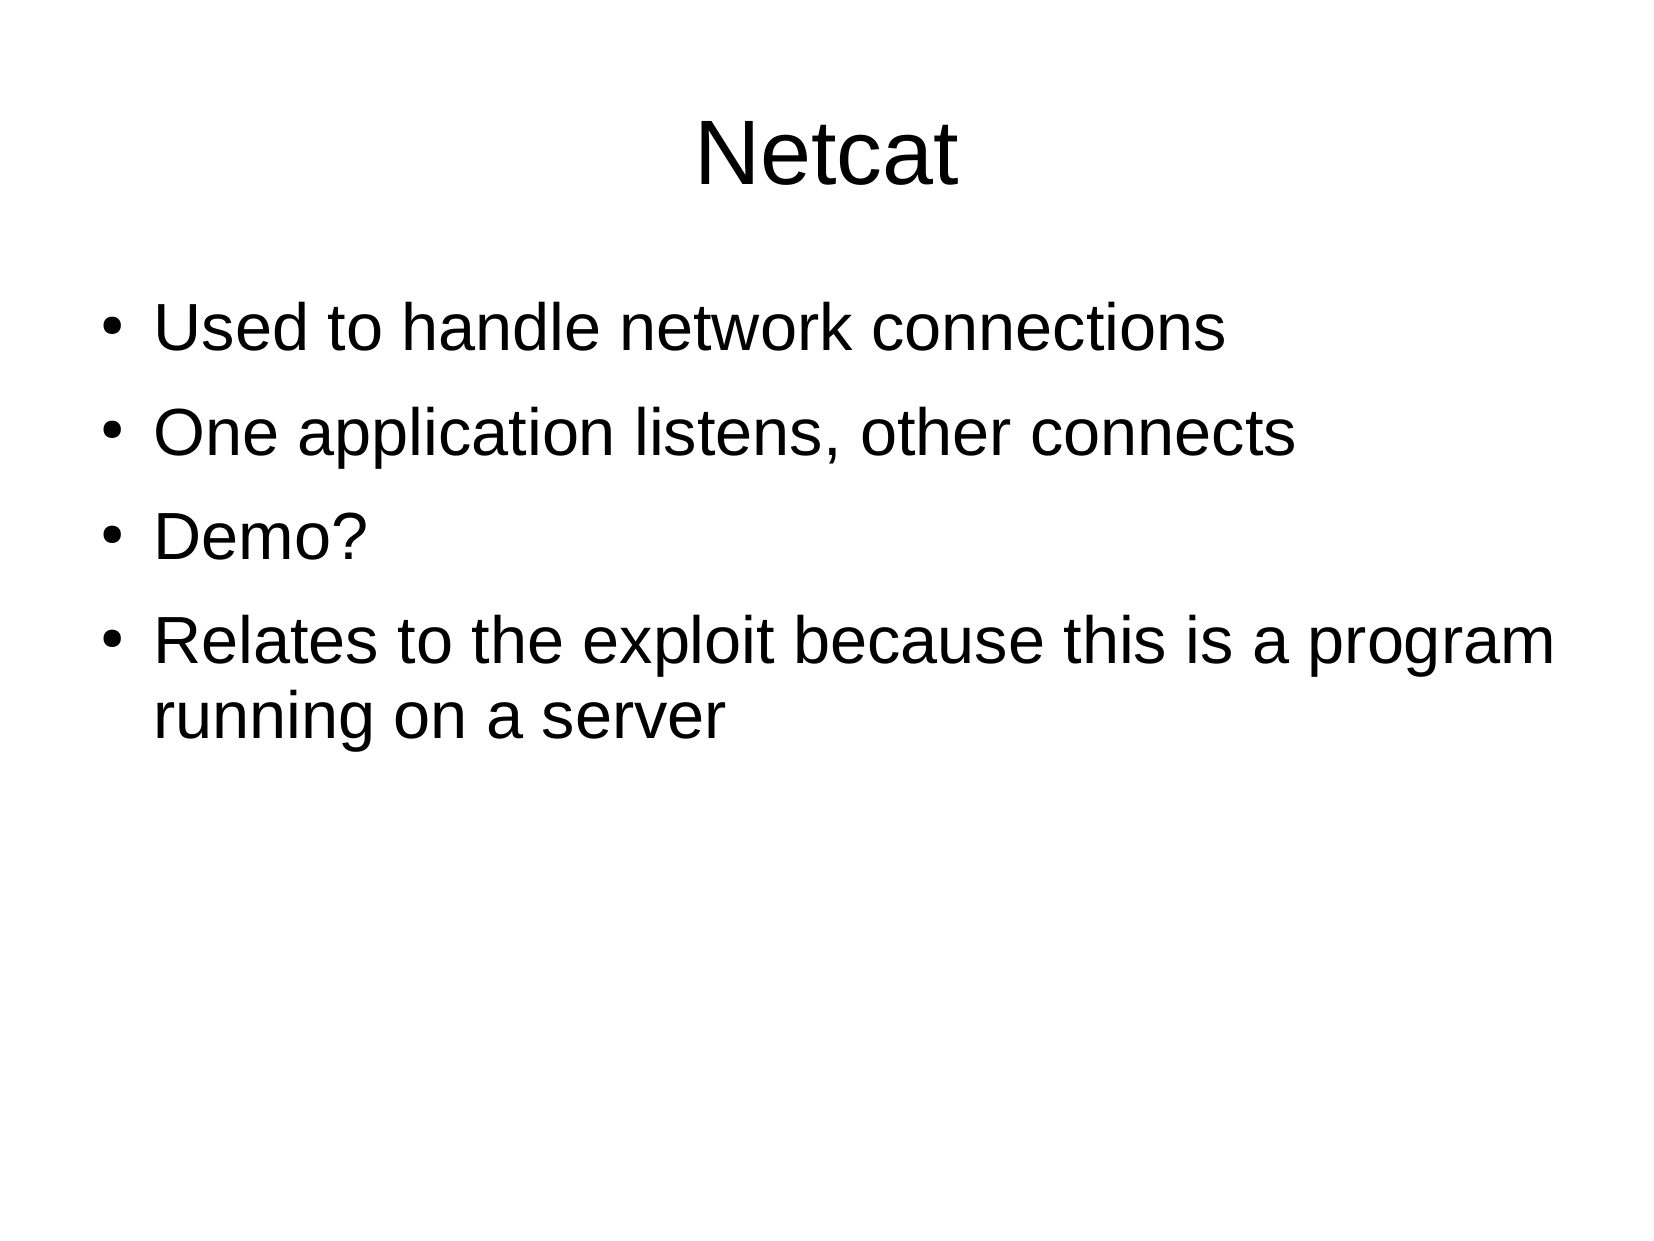

# Netcat
Used to handle network connections
One application listens, other connects
Demo?
Relates to the exploit because this is a program running on a server